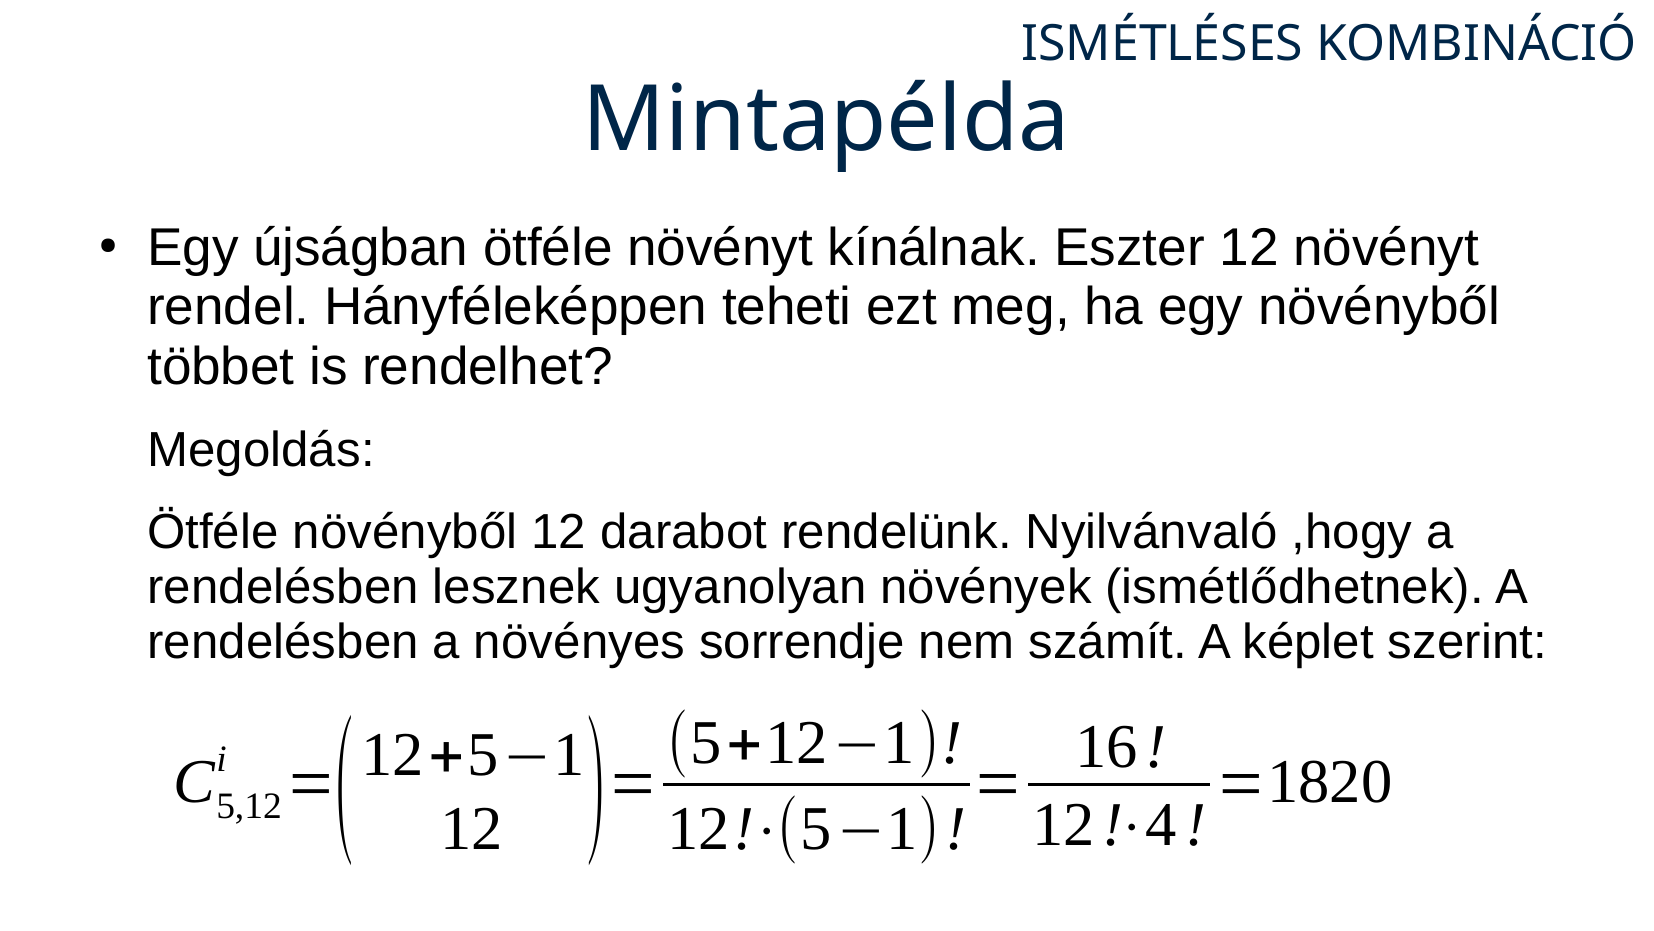

# ISMÉTLÉSES KOMBINÁCIÓ
Mintapélda
Egy újságban ötféle növényt kínálnak. Eszter 12 növényt rendel. Hányféleképpen teheti ezt meg, ha egy növényből többet is rendelhet?
Megoldás:
Ötféle növényből 12 darabot rendelünk. Nyilvánvaló ,hogy a rendelésben lesznek ugyanolyan növények (ismétlődhetnek). A rendelésben a növényes sorrendje nem számít. A képlet szerint: